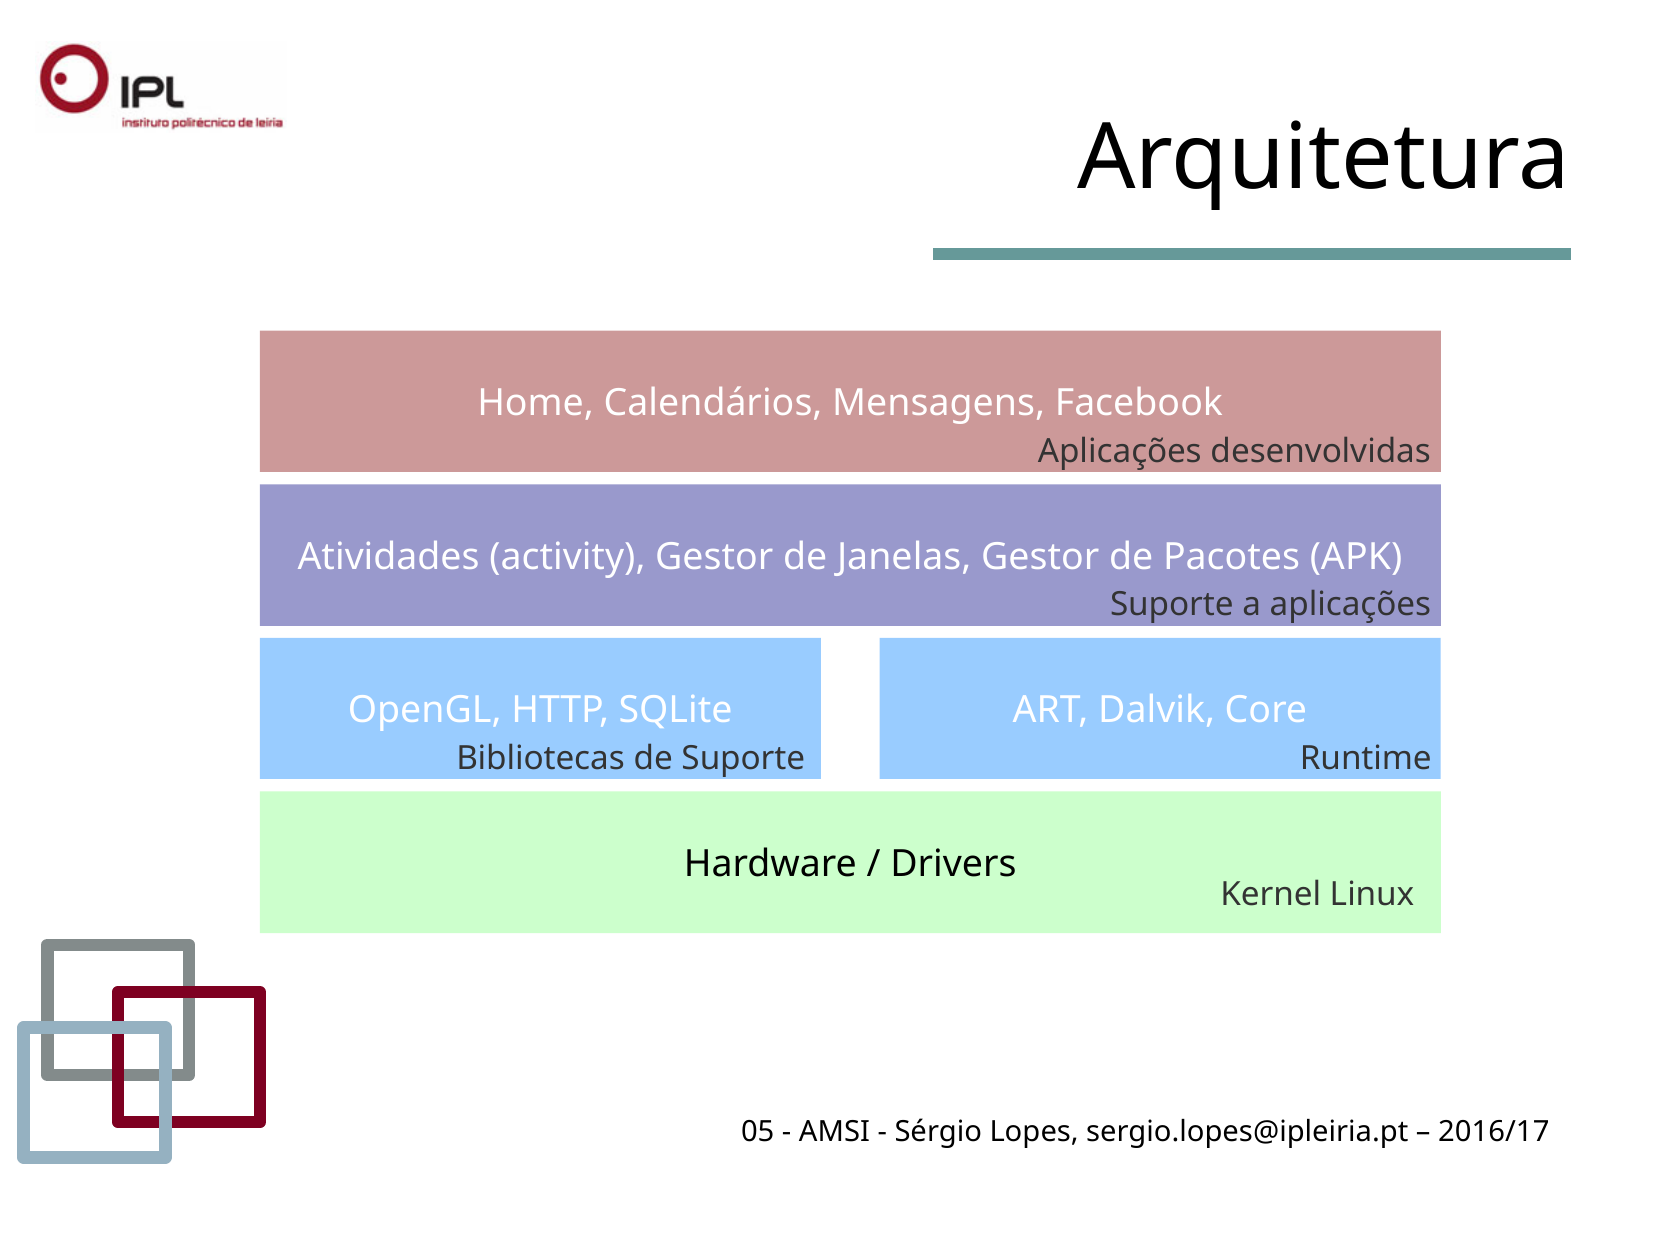

# Arquitetura
Home, Calendários, Mensagens, Facebook
Aplicações desenvolvidas
Atividades (activity), Gestor de Janelas, Gestor de Pacotes (APK)
Suporte a aplicações
OpenGL, HTTP, SQLite
ART, Dalvik, Core
Runtime
Bibliotecas de Suporte
Hardware / Drivers
Kernel Linux
05 - AMSI - Sérgio Lopes, sergio.lopes@ipleiria.pt – 2016/17